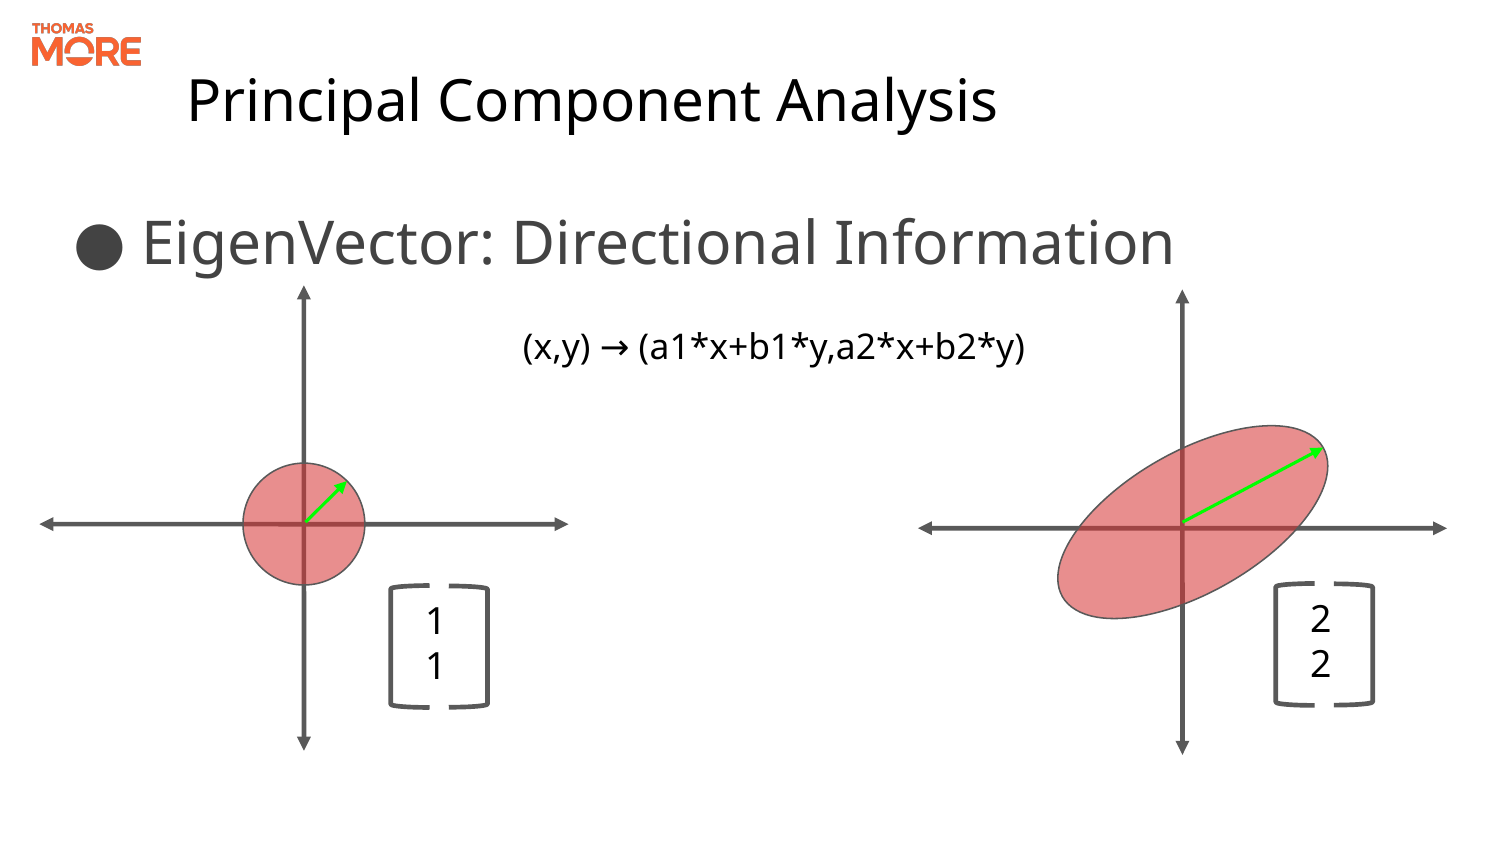

# Principal Component Analysis
EigenVector: Directional Information
(x,y) → (a1*x+b1*y,a2*x+b2*y)
 2
 2
 1
 1